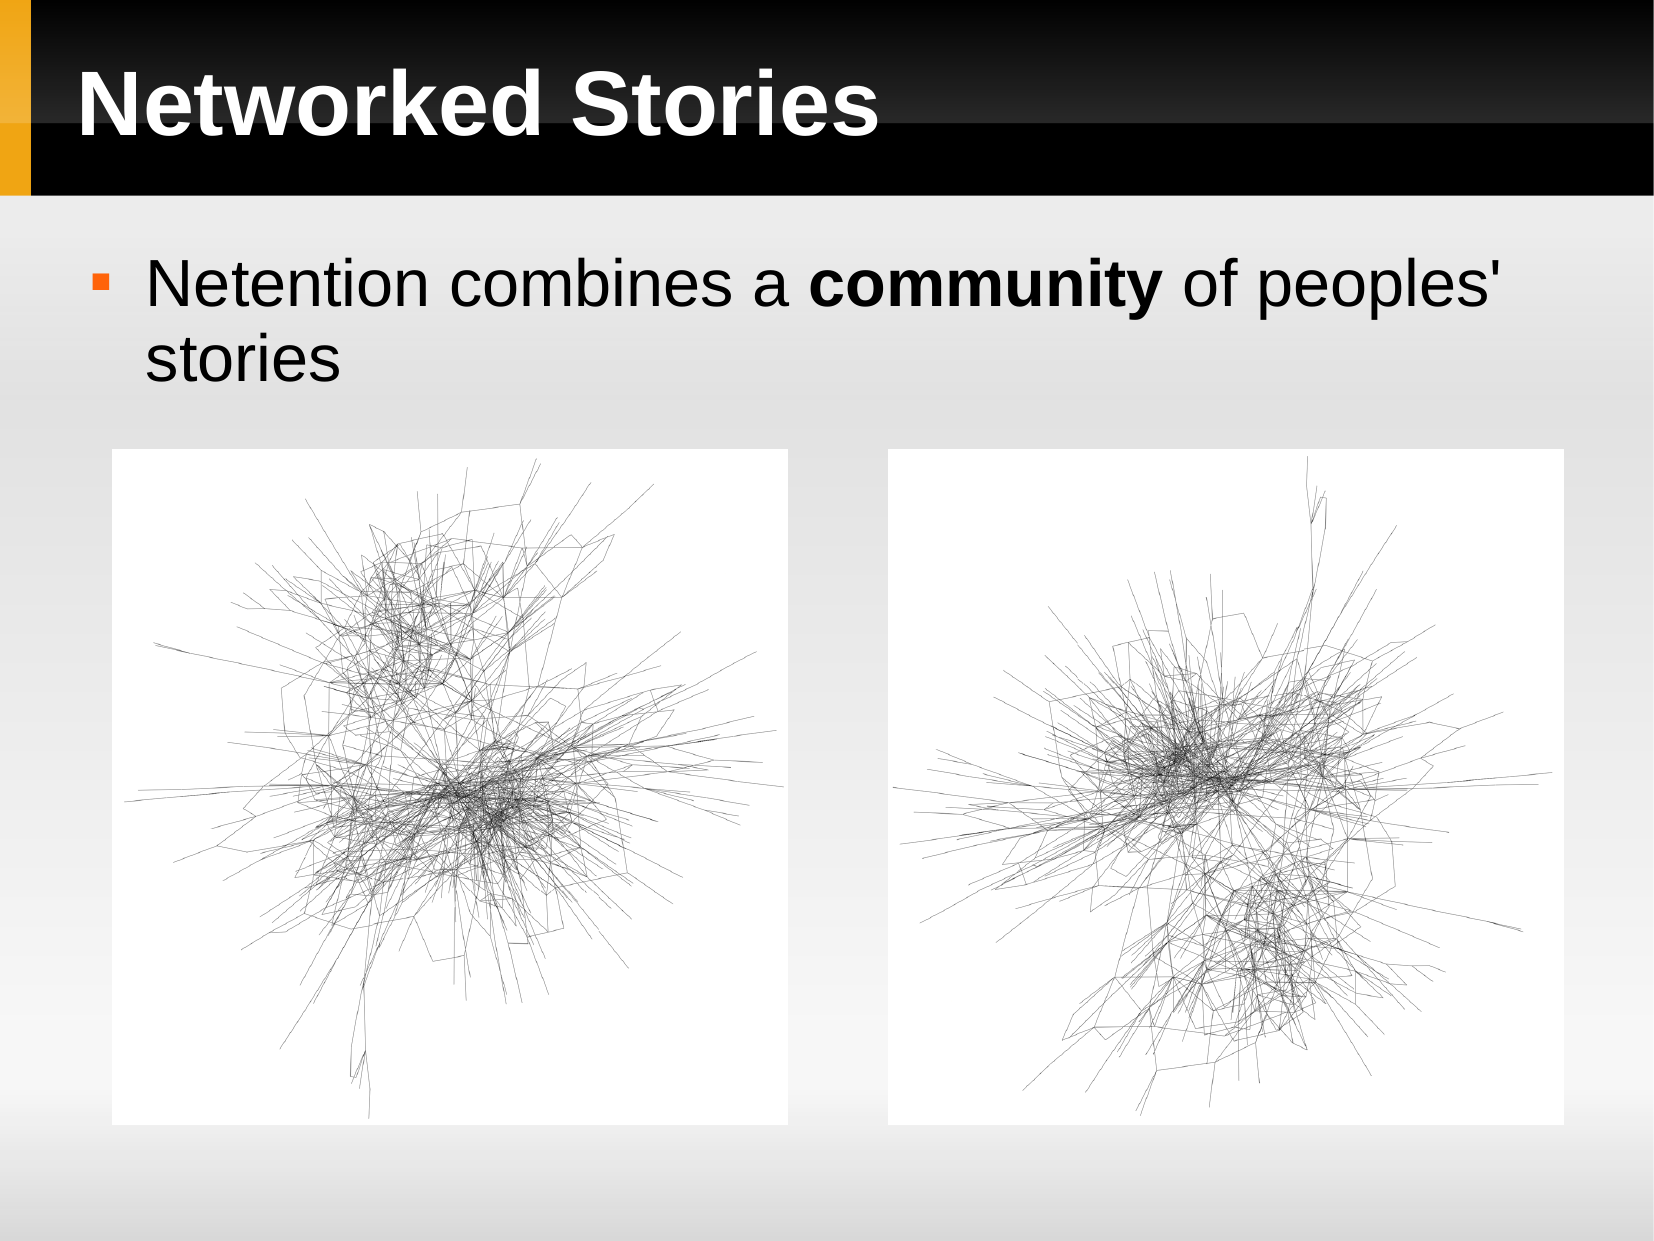

# Networked Stories
Netention combines a community of peoples' stories